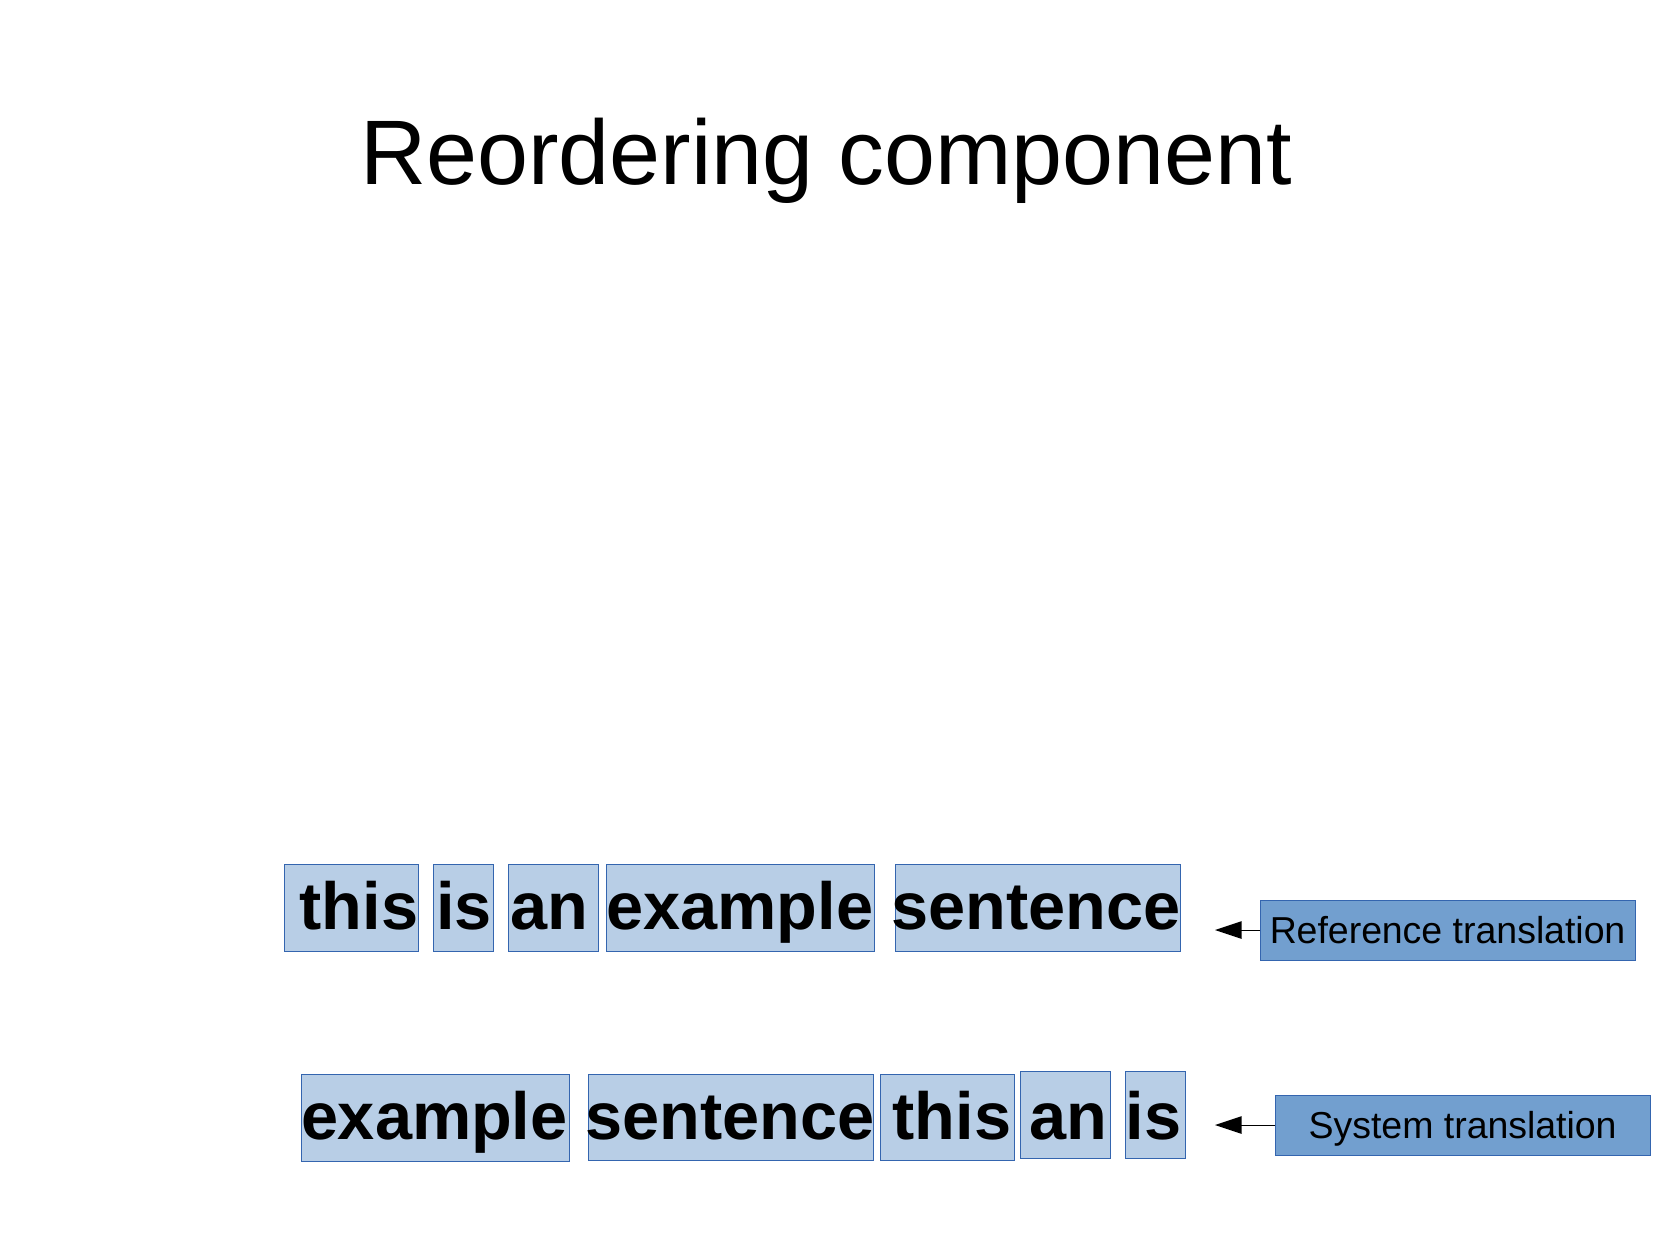

# Reordering component
this is an example sentence
Reference translation
example sentence this an is
System translation